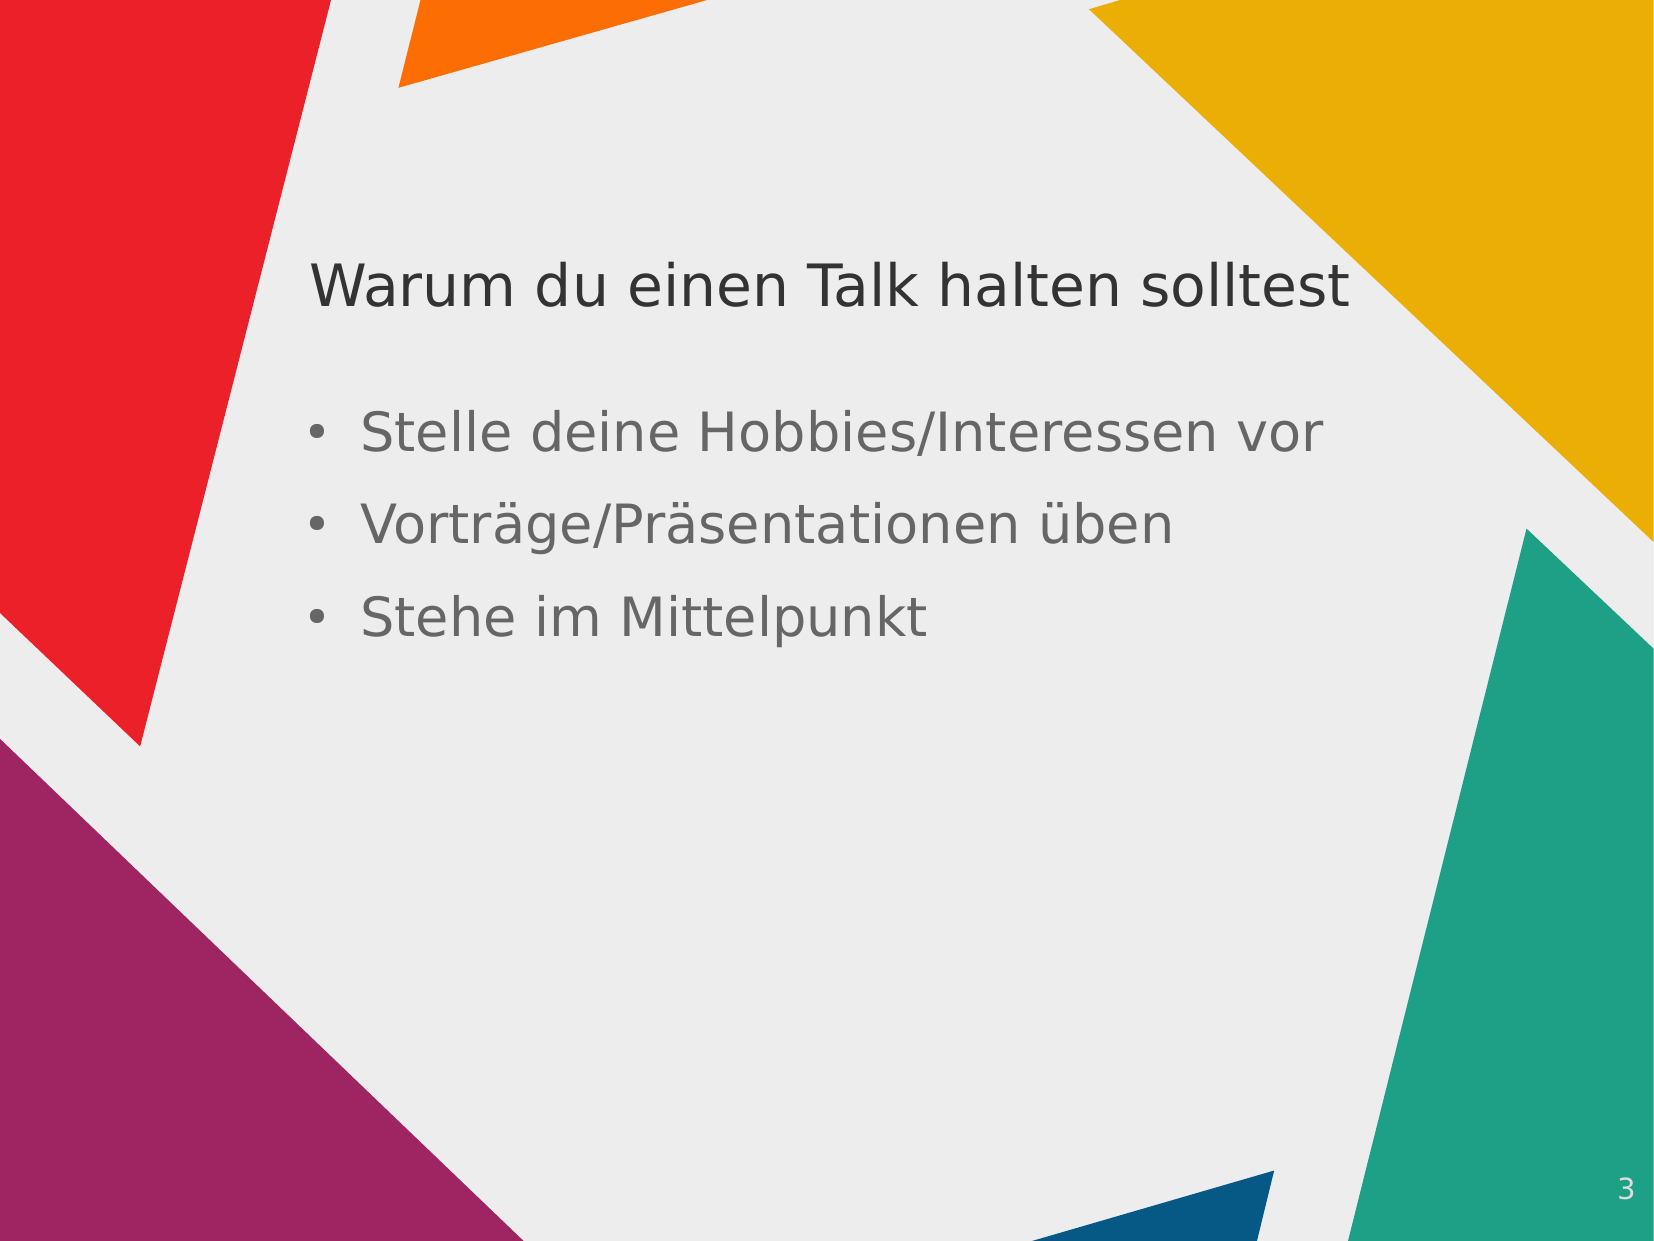

# Warum du einen Talk halten solltest
Stelle deine Hobbies/Interessen vor
Vorträge/Präsentationen üben
Stehe im Mittelpunkt
3